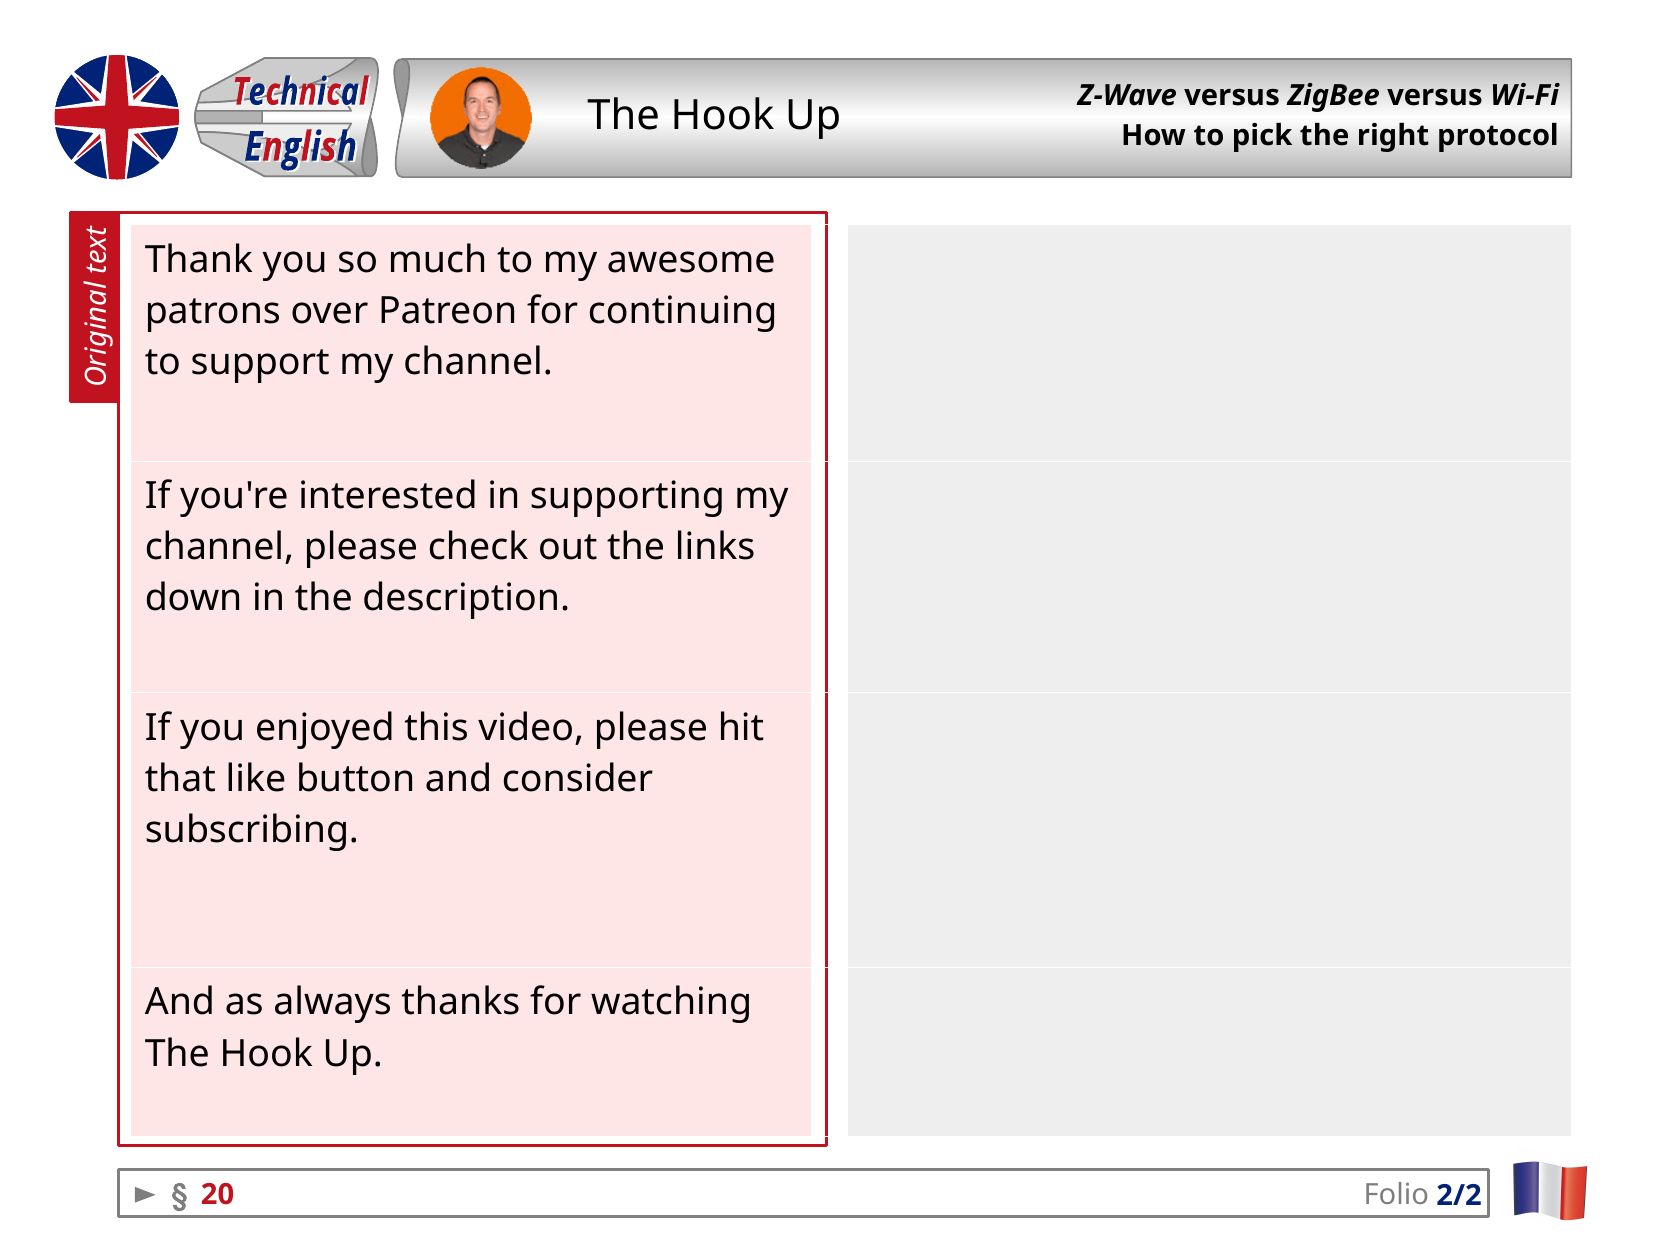

#
| Thank you so much to my awesome patrons over Patreon for continuing to support my channel. | | |
| --- | --- | --- |
| If you're interested in supporting my channel, please check out the links down in the description. | | |
| If you enjoyed this video, please hit that like button and consider subscribing. | | |
| And as always thanks for watching The Hook Up. | | |
20
2/2